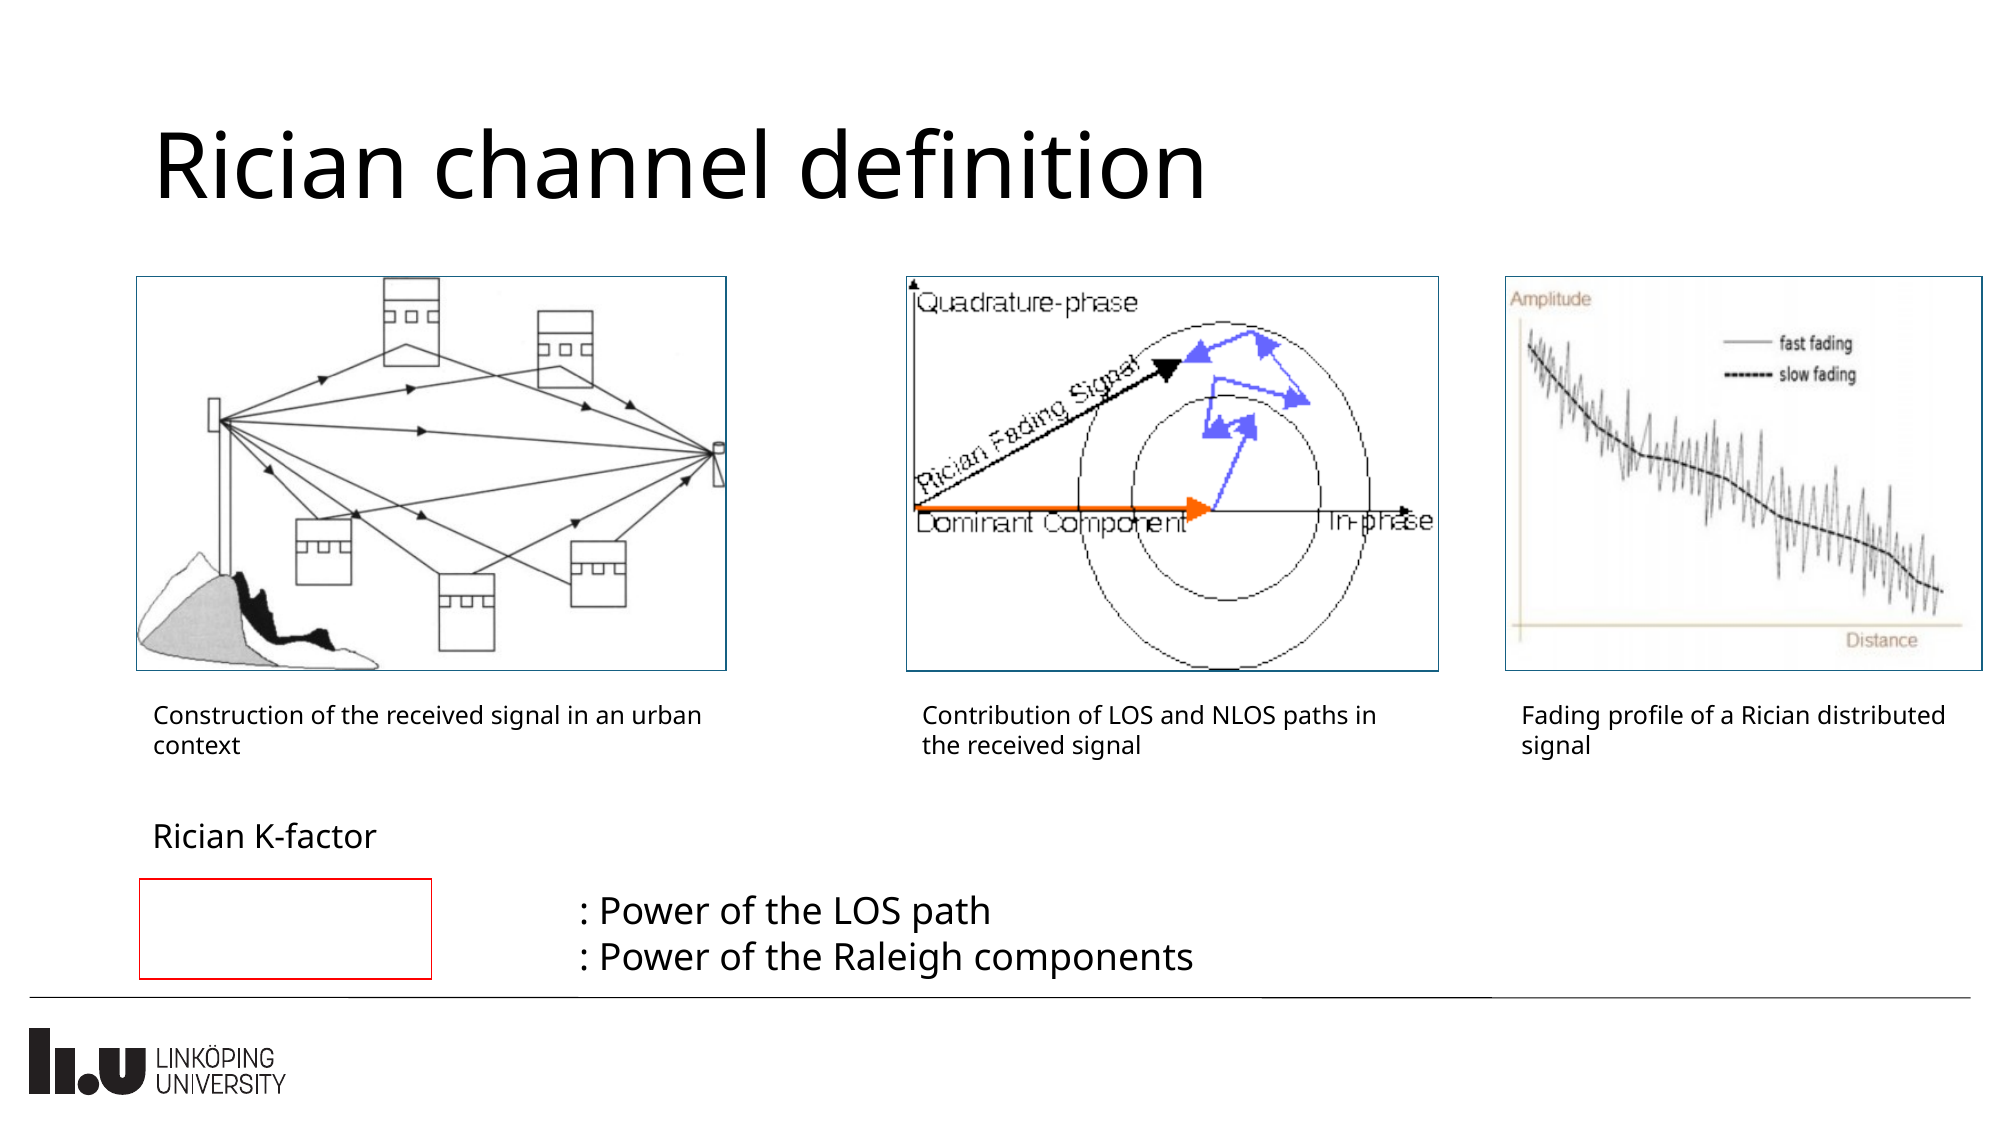

# Rician channel definition
Construction of the received signal in an urban context
Contribution of LOS and NLOS paths in the received signal
Fading profile of a Rician distributed signal
Rician K-factor
: Power of the LOS path
: Power of the Raleigh components